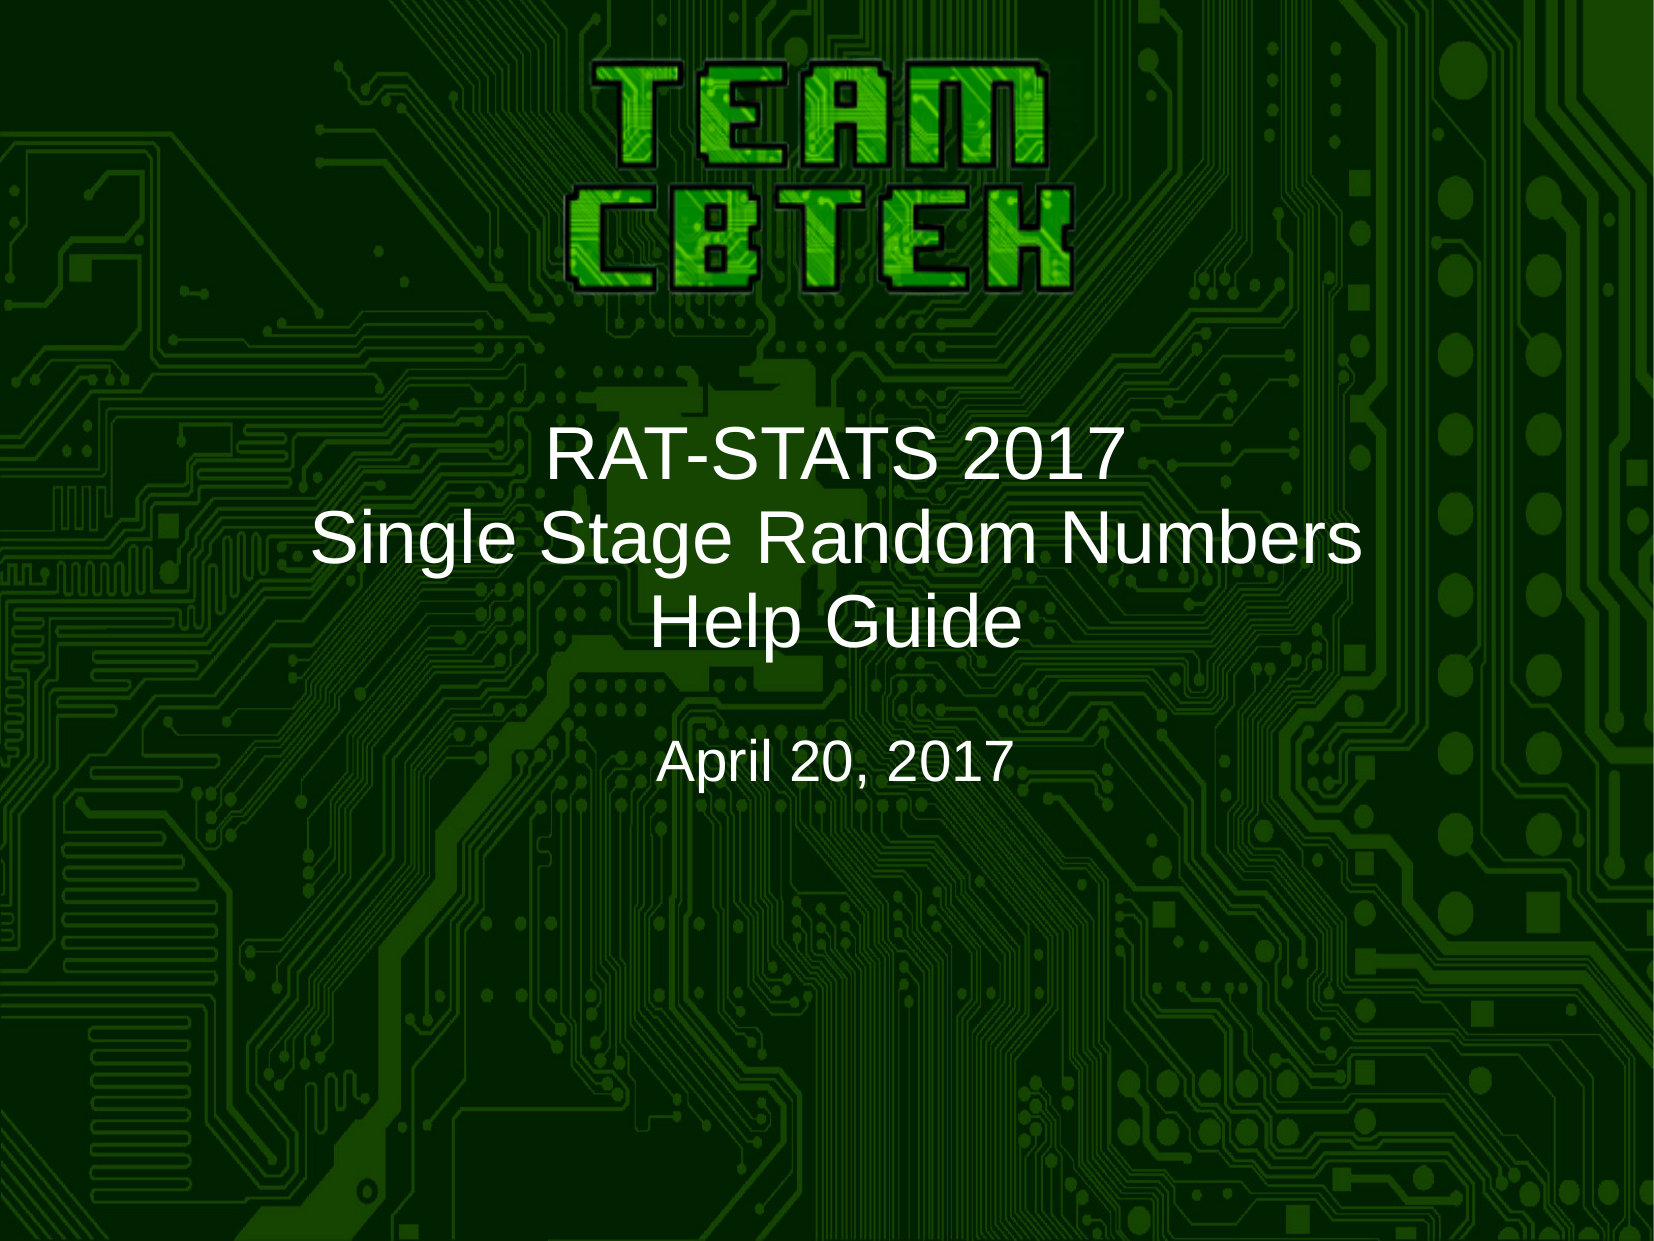

# RAT-STATS 2017 Single Stage Random Numbers Help Guide April 20, 2017